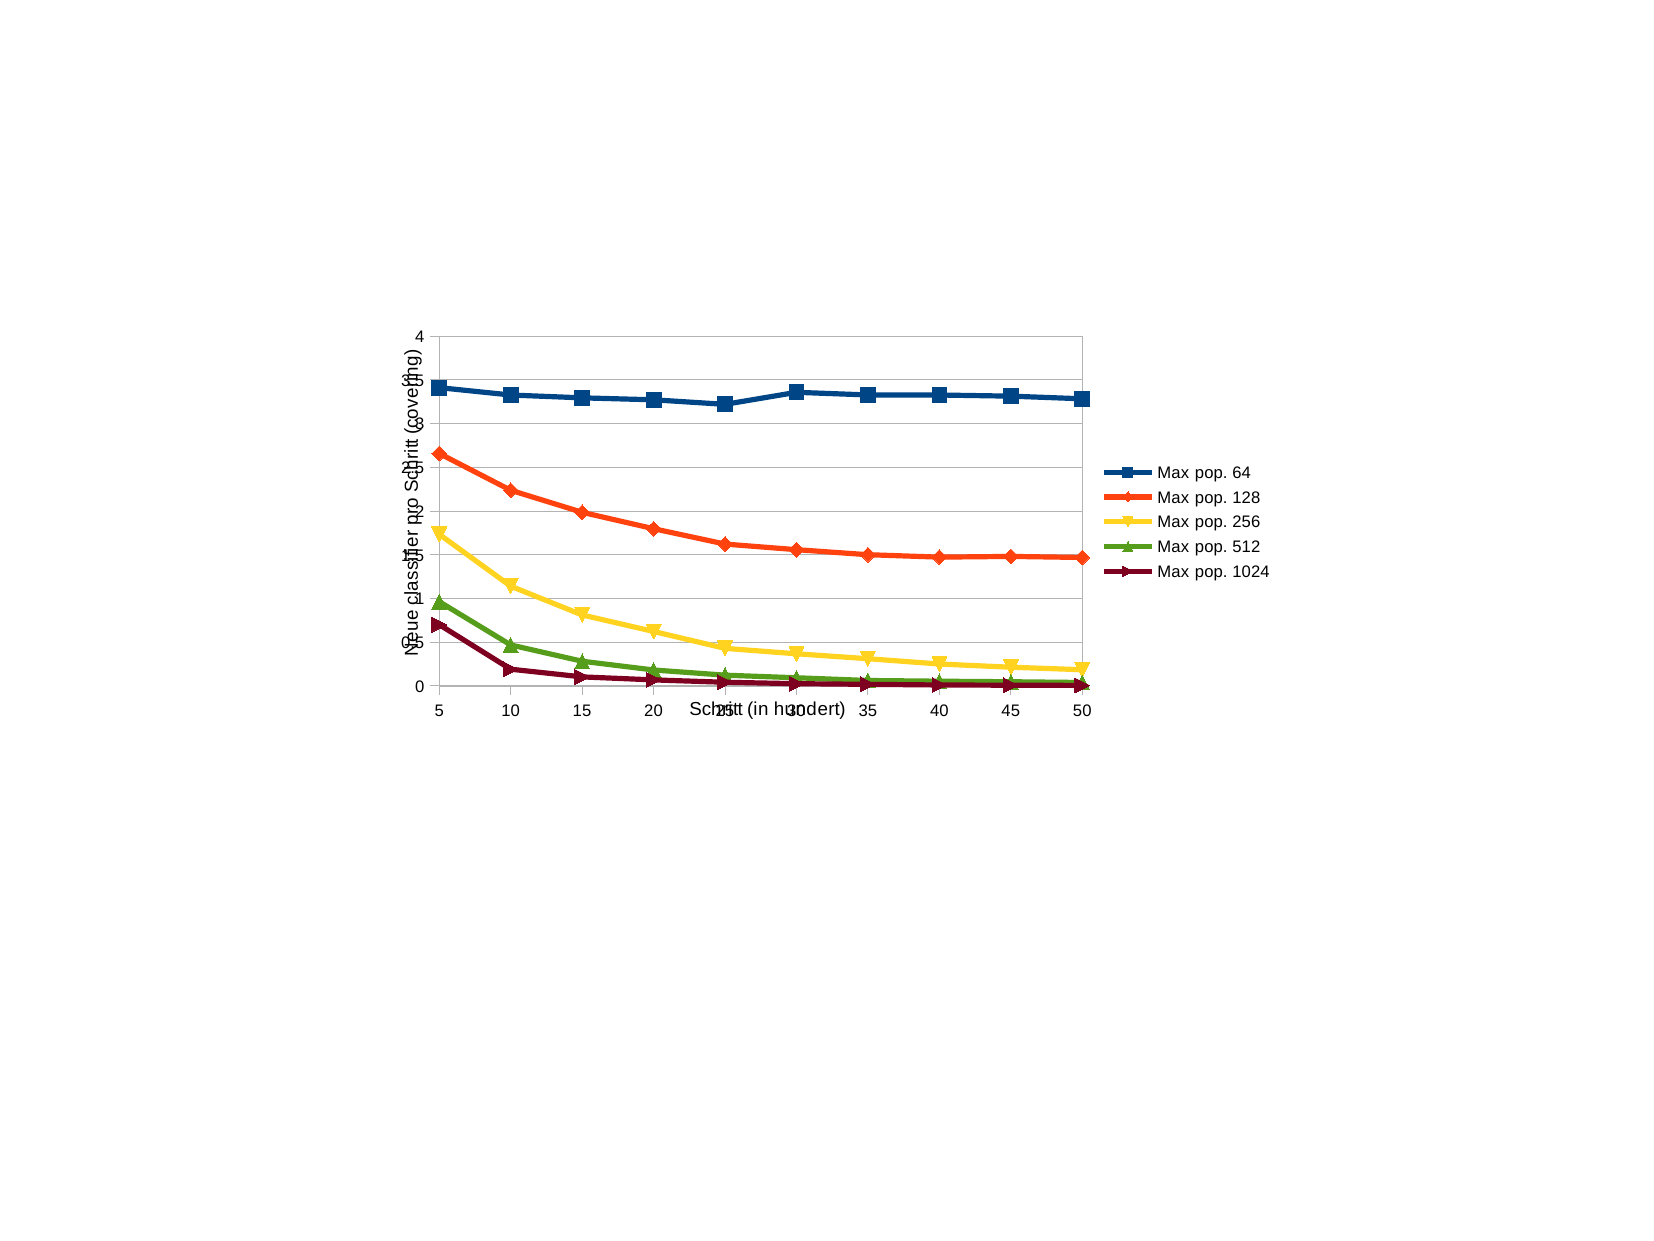

### Chart
| Category | Max pop. 64 | Max pop. 128 | Max pop. 256 | Max pop. 512 | Max pop. 1024 |
|---|---|---|---|---|---|
| 5 | 3.411275 | 2.6588 | 1.7336 | 0.963075 | 0.700225 |
| 10 | 3.3274 | 2.237775 | 1.140625 | 0.469 | 0.191675 |
| 15 | 3.2947 | 1.98605 | 0.812075 | 0.2825 | 0.10335 |
| 20 | 3.27255 | 1.797475 | 0.6232 | 0.18245 | 0.069125 |
| 25 | 3.220725 | 1.621975 | 0.429675 | 0.123025 | 0.0421 |
| 30 | 3.358425 | 1.5578 | 0.367725 | 0.093525 | 0.026 |
| 35 | 3.327575 | 1.50075 | 0.31185 | 0.0622 | 0.01845 |
| 40 | 3.3273 | 1.472725 | 0.25105 | 0.054475 | 0.011075 |
| 45 | 3.314575 | 1.481125 | 0.21455 | 0.048 | 0.0086 |
| 50 | 3.28395 | 1.46875 | 0.1851 | 0.03955 | 0.006275 |